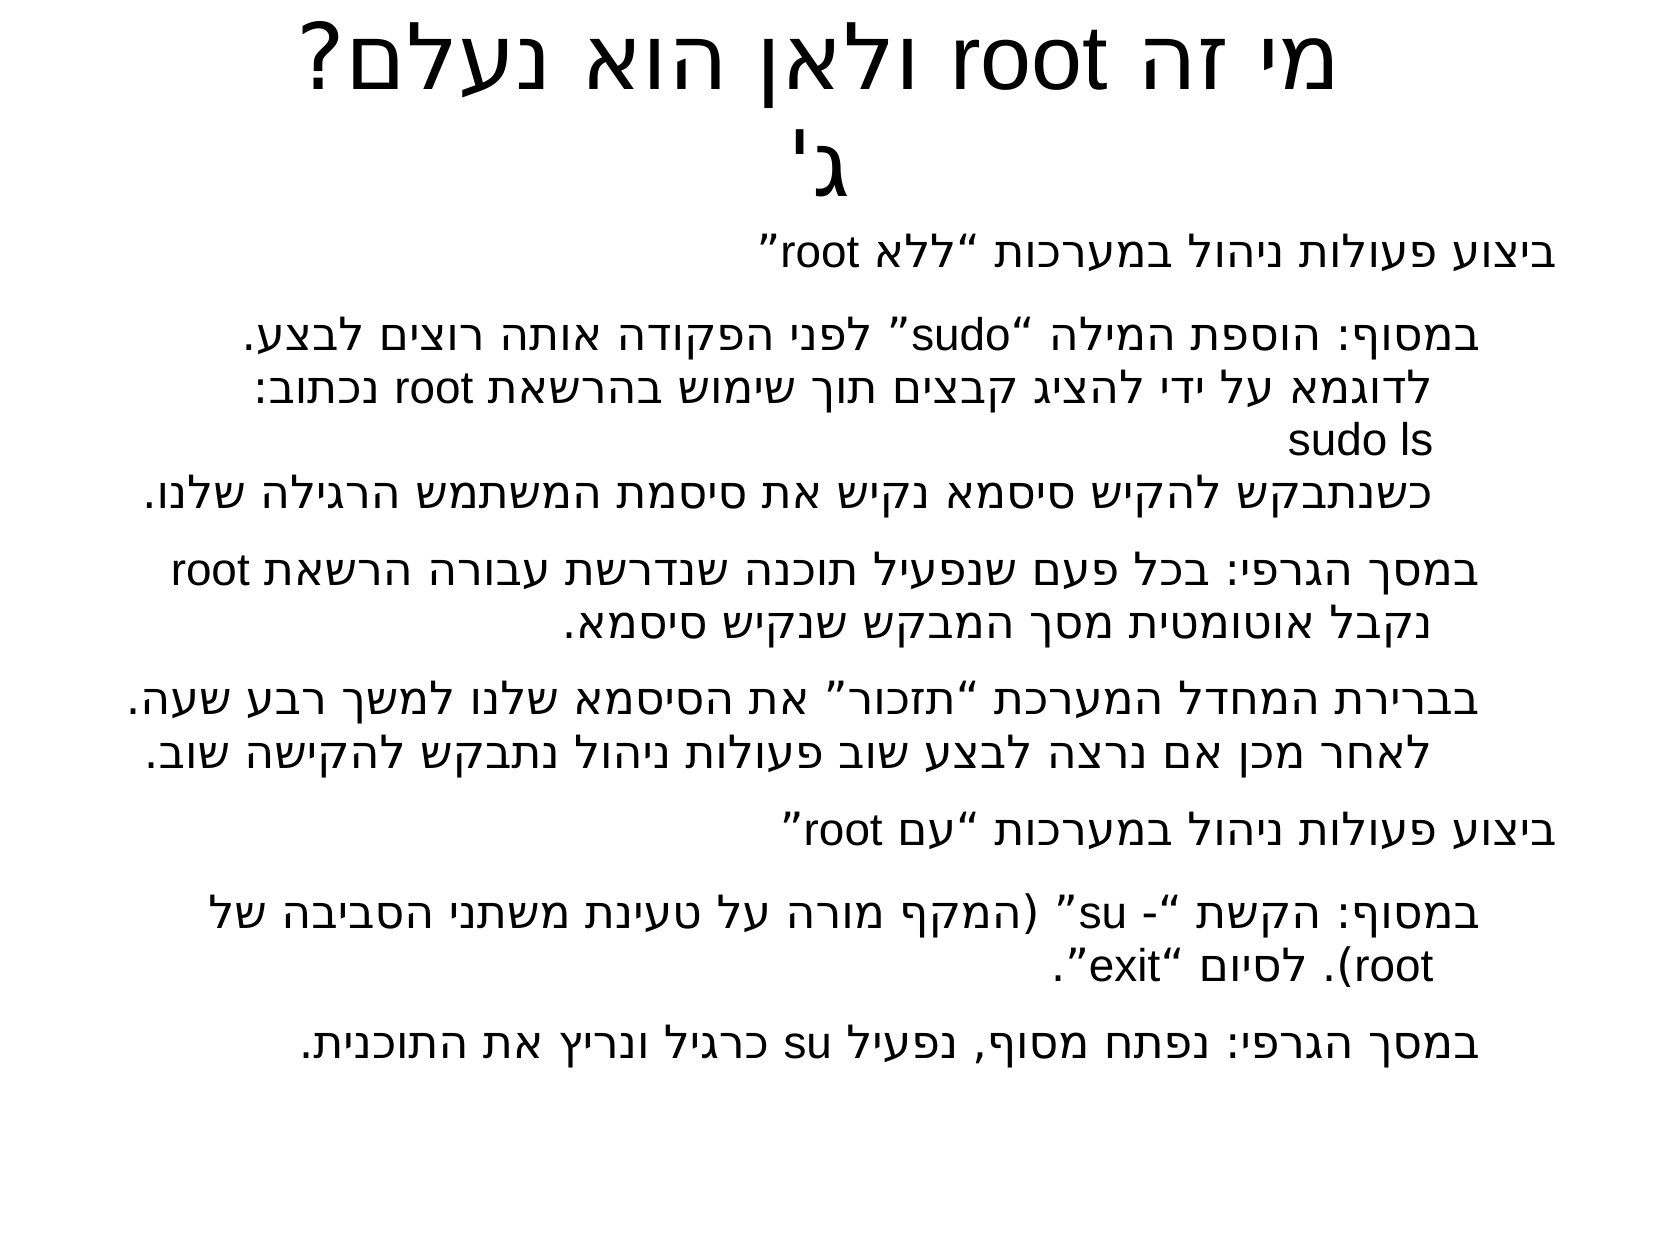

# מי זה root ולאן הוא נעלם? ג'
ביצוע פעולות ניהול במערכות “ללא root”
במסוף: הוספת המילה “sudo” לפני הפקודה אותה רוצים לבצע. לדוגמא על ידי להציג קבצים תוך שימוש בהרשאת root נכתוב:
sudo ls
כשנתבקש להקיש סיסמא נקיש את סיסמת המשתמש הרגילה שלנו.
במסך הגרפי: בכל פעם שנפעיל תוכנה שנדרשת עבורה הרשאת root נקבל אוטומטית מסך המבקש שנקיש סיסמא.
בברירת המחדל המערכת “תזכור” את הסיסמא שלנו למשך רבע שעה. לאחר מכן אם נרצה לבצע שוב פעולות ניהול נתבקש להקישה שוב.
ביצוע פעולות ניהול במערכות “עם root”
במסוף: הקשת “- su” (המקף מורה על טעינת משתני הסביבה של root). לסיום “exit”.
במסך הגרפי: נפתח מסוף, נפעיל su כרגיל ונריץ את התוכנית.